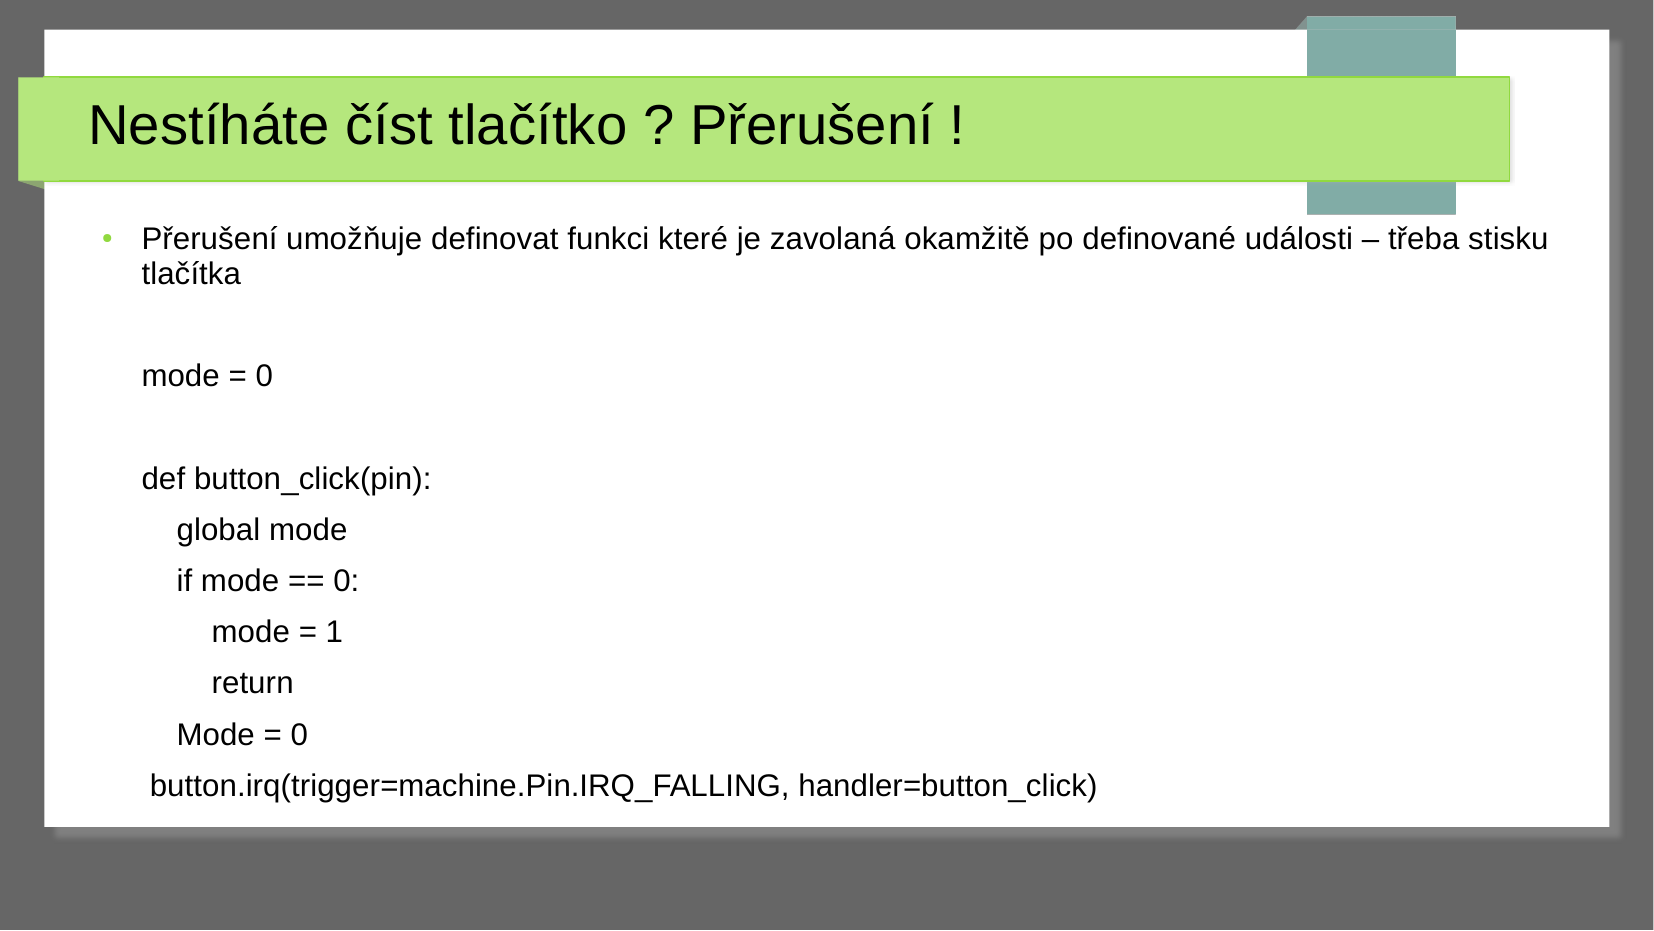

# Nestíháte číst tlačítko ? Přerušení !
Přerušení umožňuje definovat funkci které je zavolaná okamžitě po definované události – třeba stisku tlačítka
mode = 0
def button_click(pin):
 global mode
 if mode == 0:
 mode = 1
 return
 Mode = 0
 button.irq(trigger=machine.Pin.IRQ_FALLING, handler=button_click)